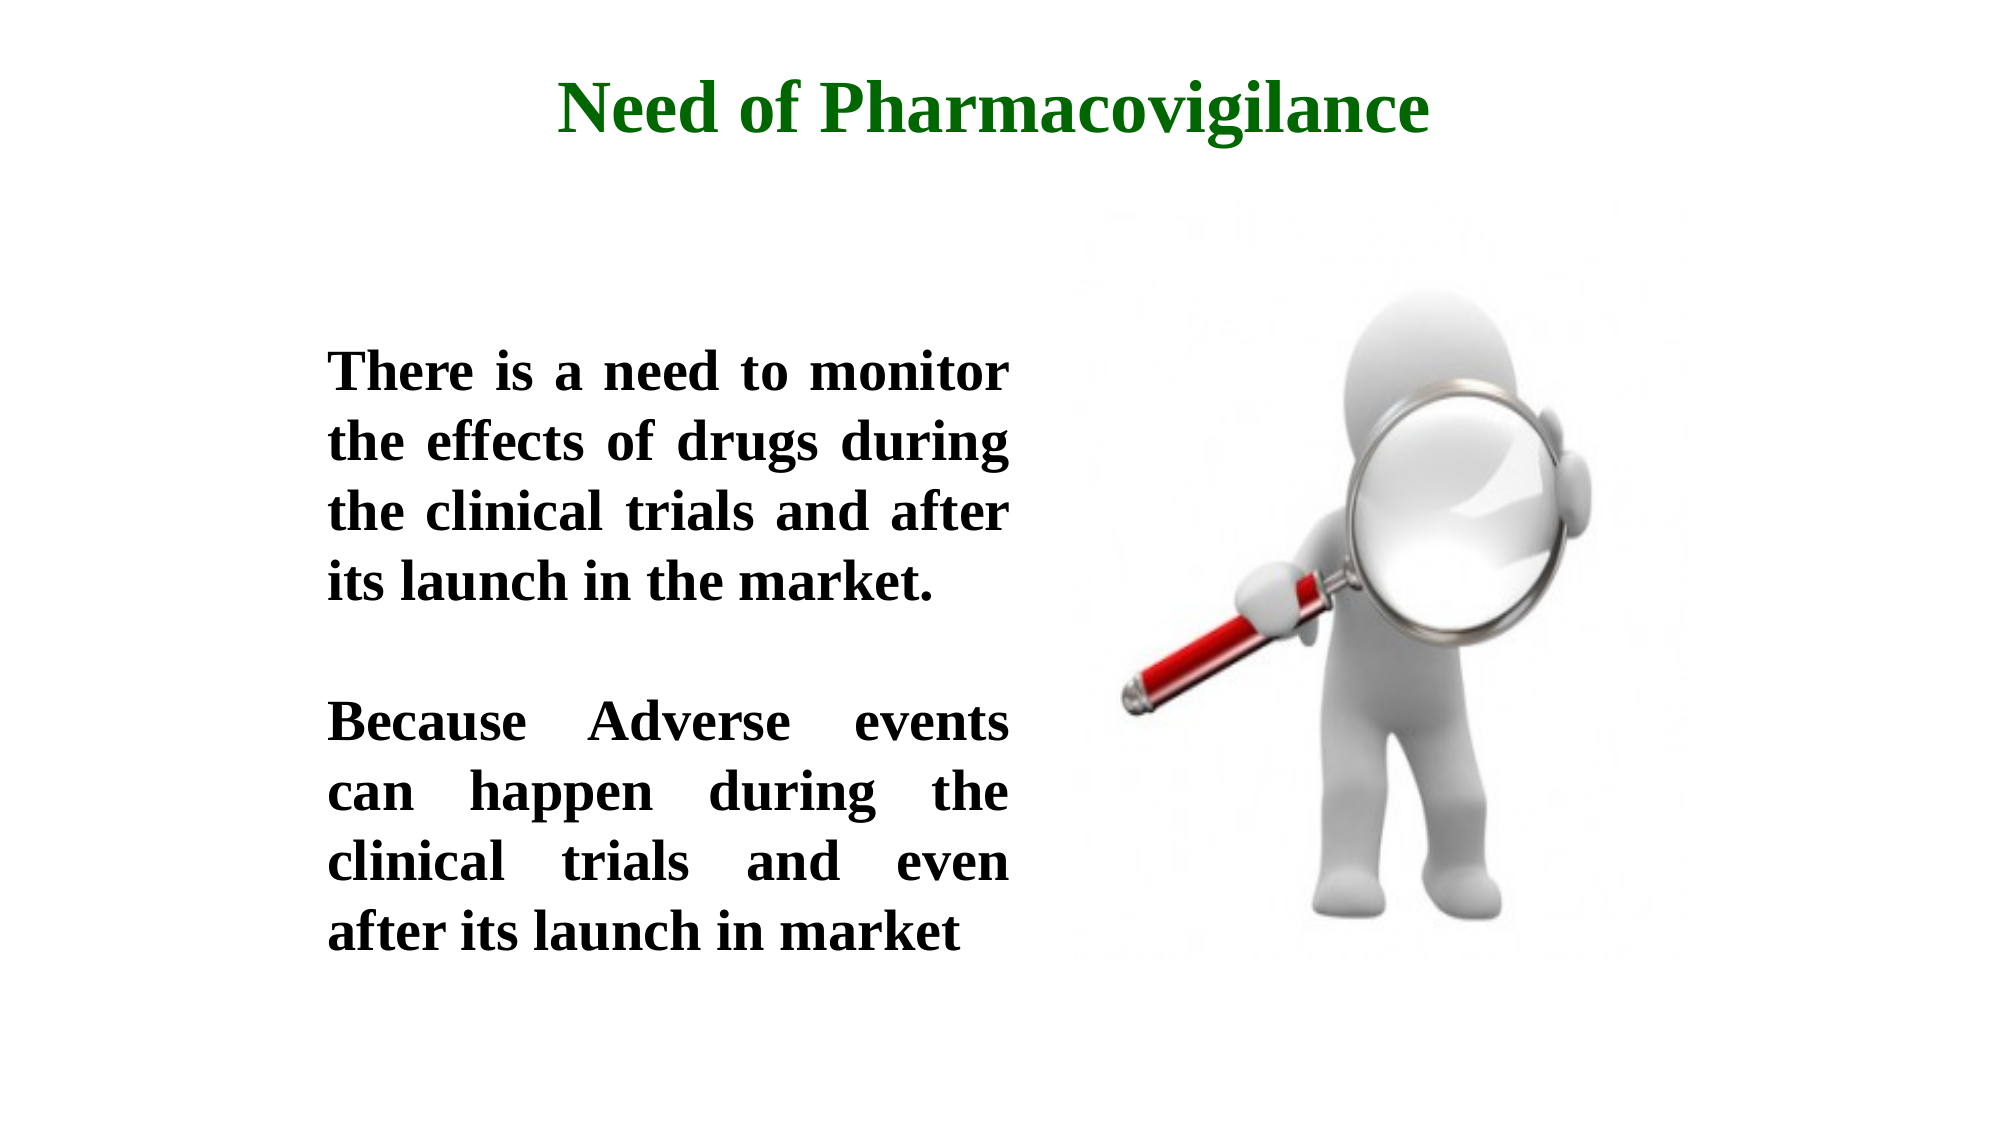

Need of Pharmacovigilance
There is a need to monitor the effects of drugs during the clinical trials and after its launch in the market.
Because Adverse events can happen during the clinical trials and even after its launch in market